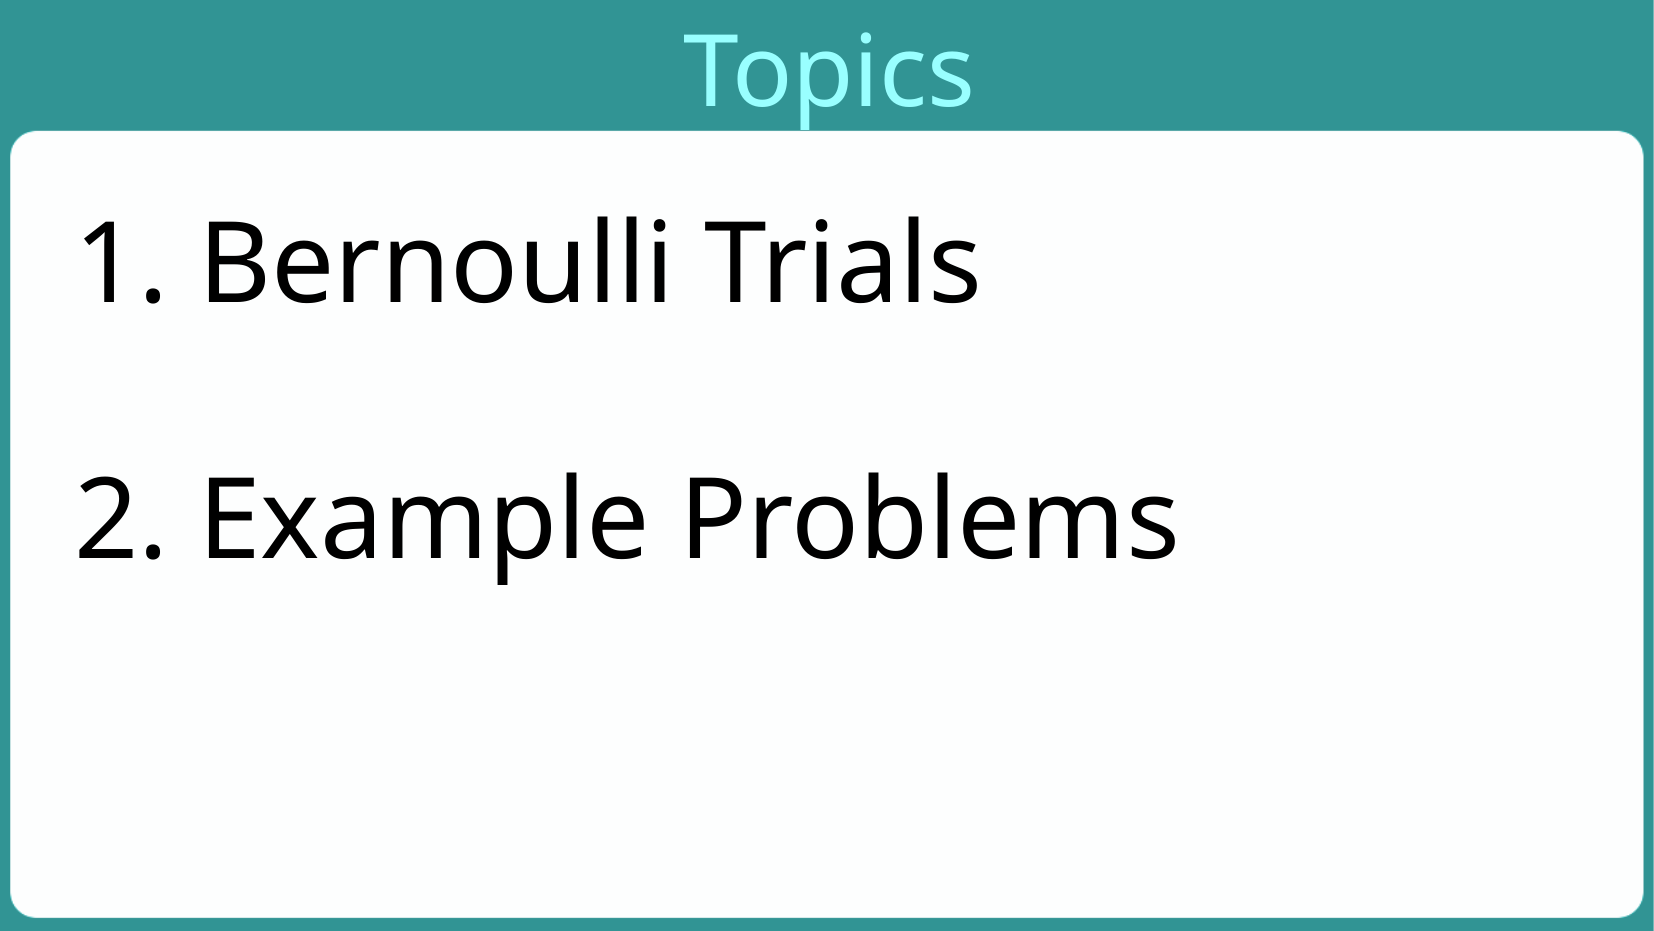

# Topics
1. Bernoulli Trials
2. Example Problems